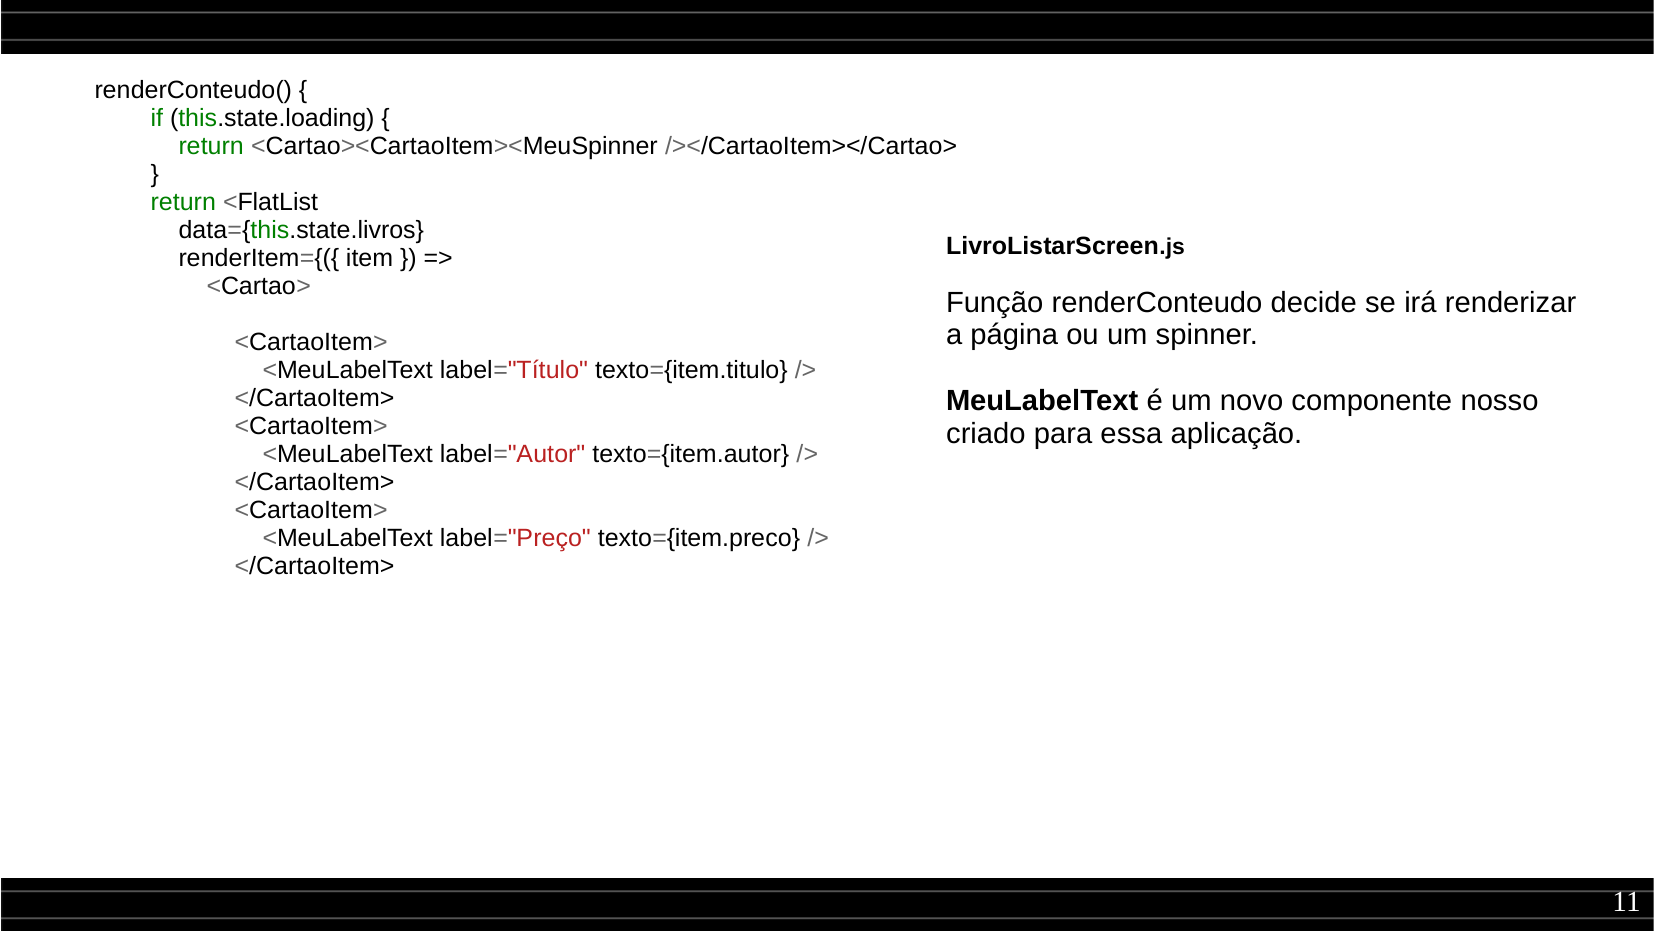

renderConteudo() {
 if (this.state.loading) {
 return <Cartao><CartaoItem><MeuSpinner /></CartaoItem></Cartao>
 }
 return <FlatList
 data={this.state.livros}
 renderItem={({ item }) =>
 <Cartao>
 <CartaoItem>
 <MeuLabelText label="Título" texto={item.titulo} />
 </CartaoItem>
 <CartaoItem>
 <MeuLabelText label="Autor" texto={item.autor} />
 </CartaoItem>
 <CartaoItem>
 <MeuLabelText label="Preço" texto={item.preco} />
 </CartaoItem>
LivroListarScreen.js
Função renderConteudo decide se irá renderizar a página ou um spinner.
MeuLabelText é um novo componente nosso criado para essa aplicação.